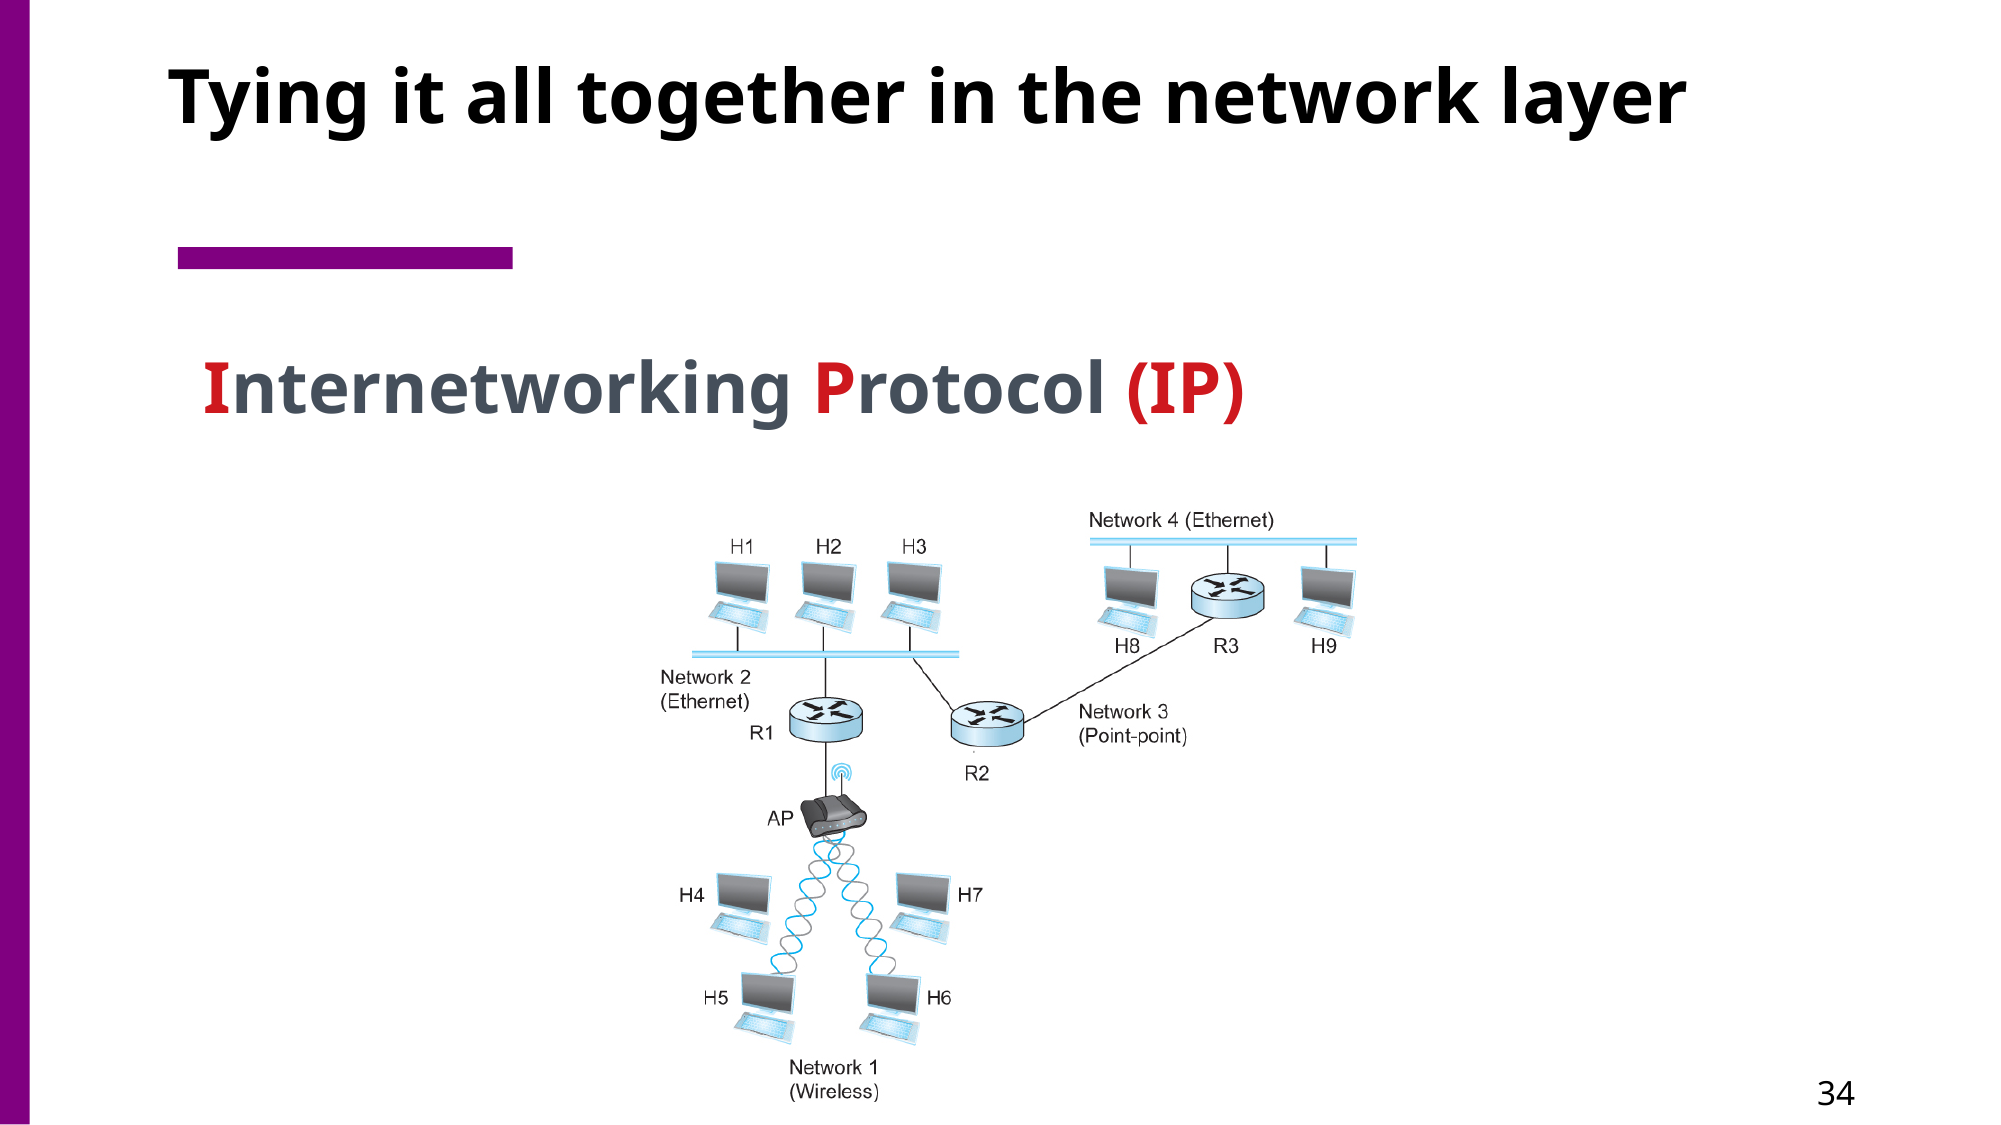

# Tying it all together in the network layer
Internetworking Protocol (IP)